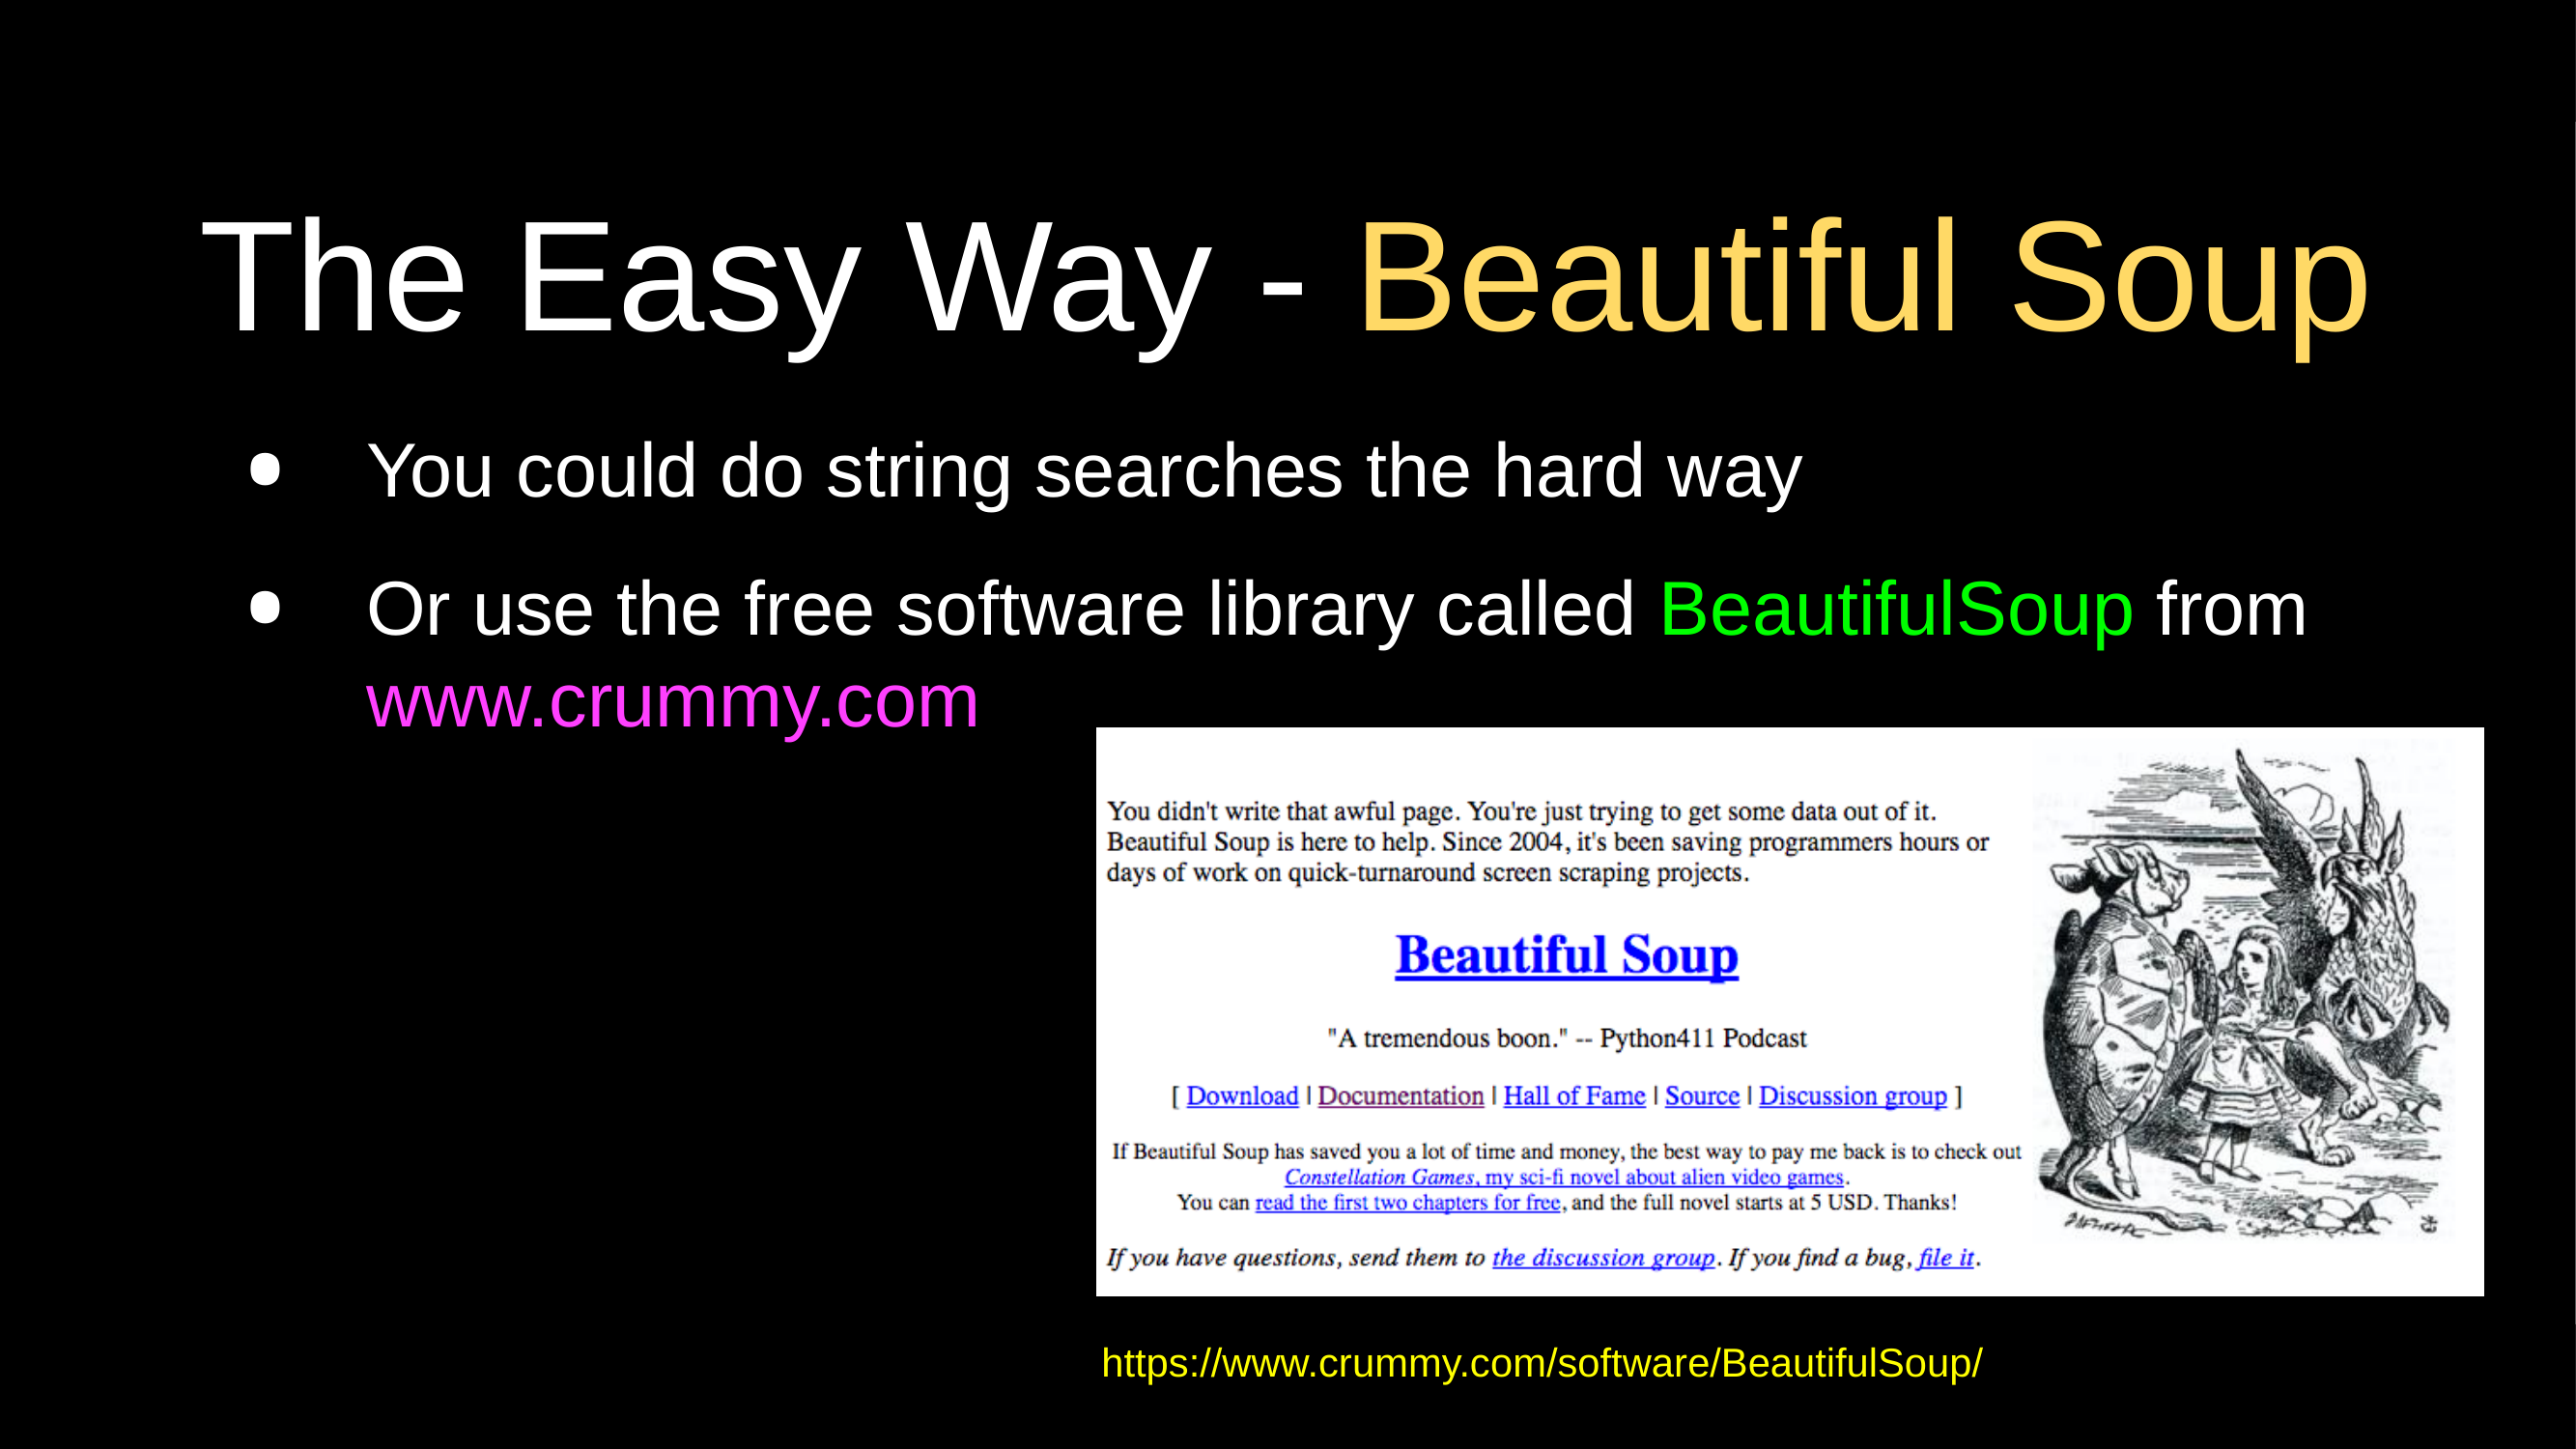

# The Easy Way - Beautiful Soup
You could do string searches the hard way
Or use the free software library called BeautifulSoup from www.crummy.com
https://www.crummy.com/software/BeautifulSoup/